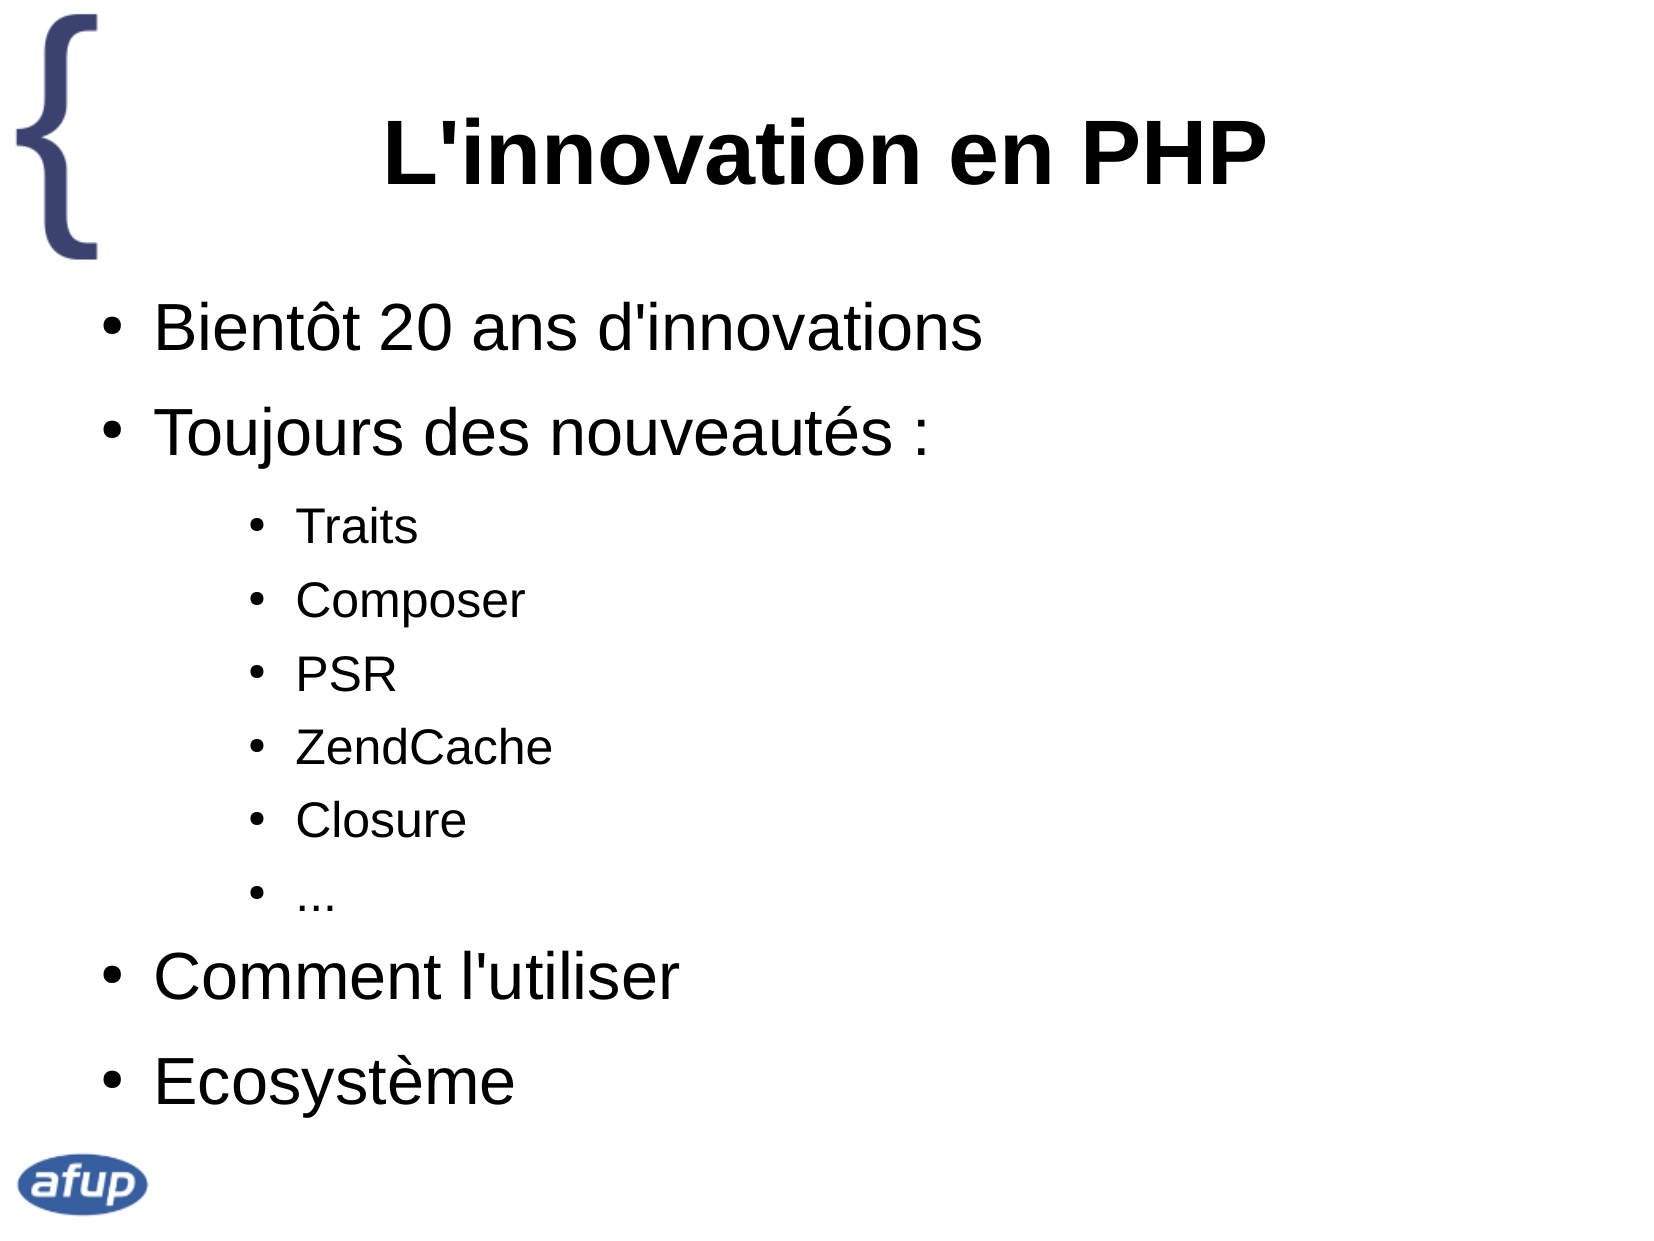

# L'innovation en PHP
Bientôt 20 ans d'innovations
Toujours des nouveautés :
Traits
Composer
PSR
ZendCache
Closure
...
Comment l'utiliser
Ecosystème